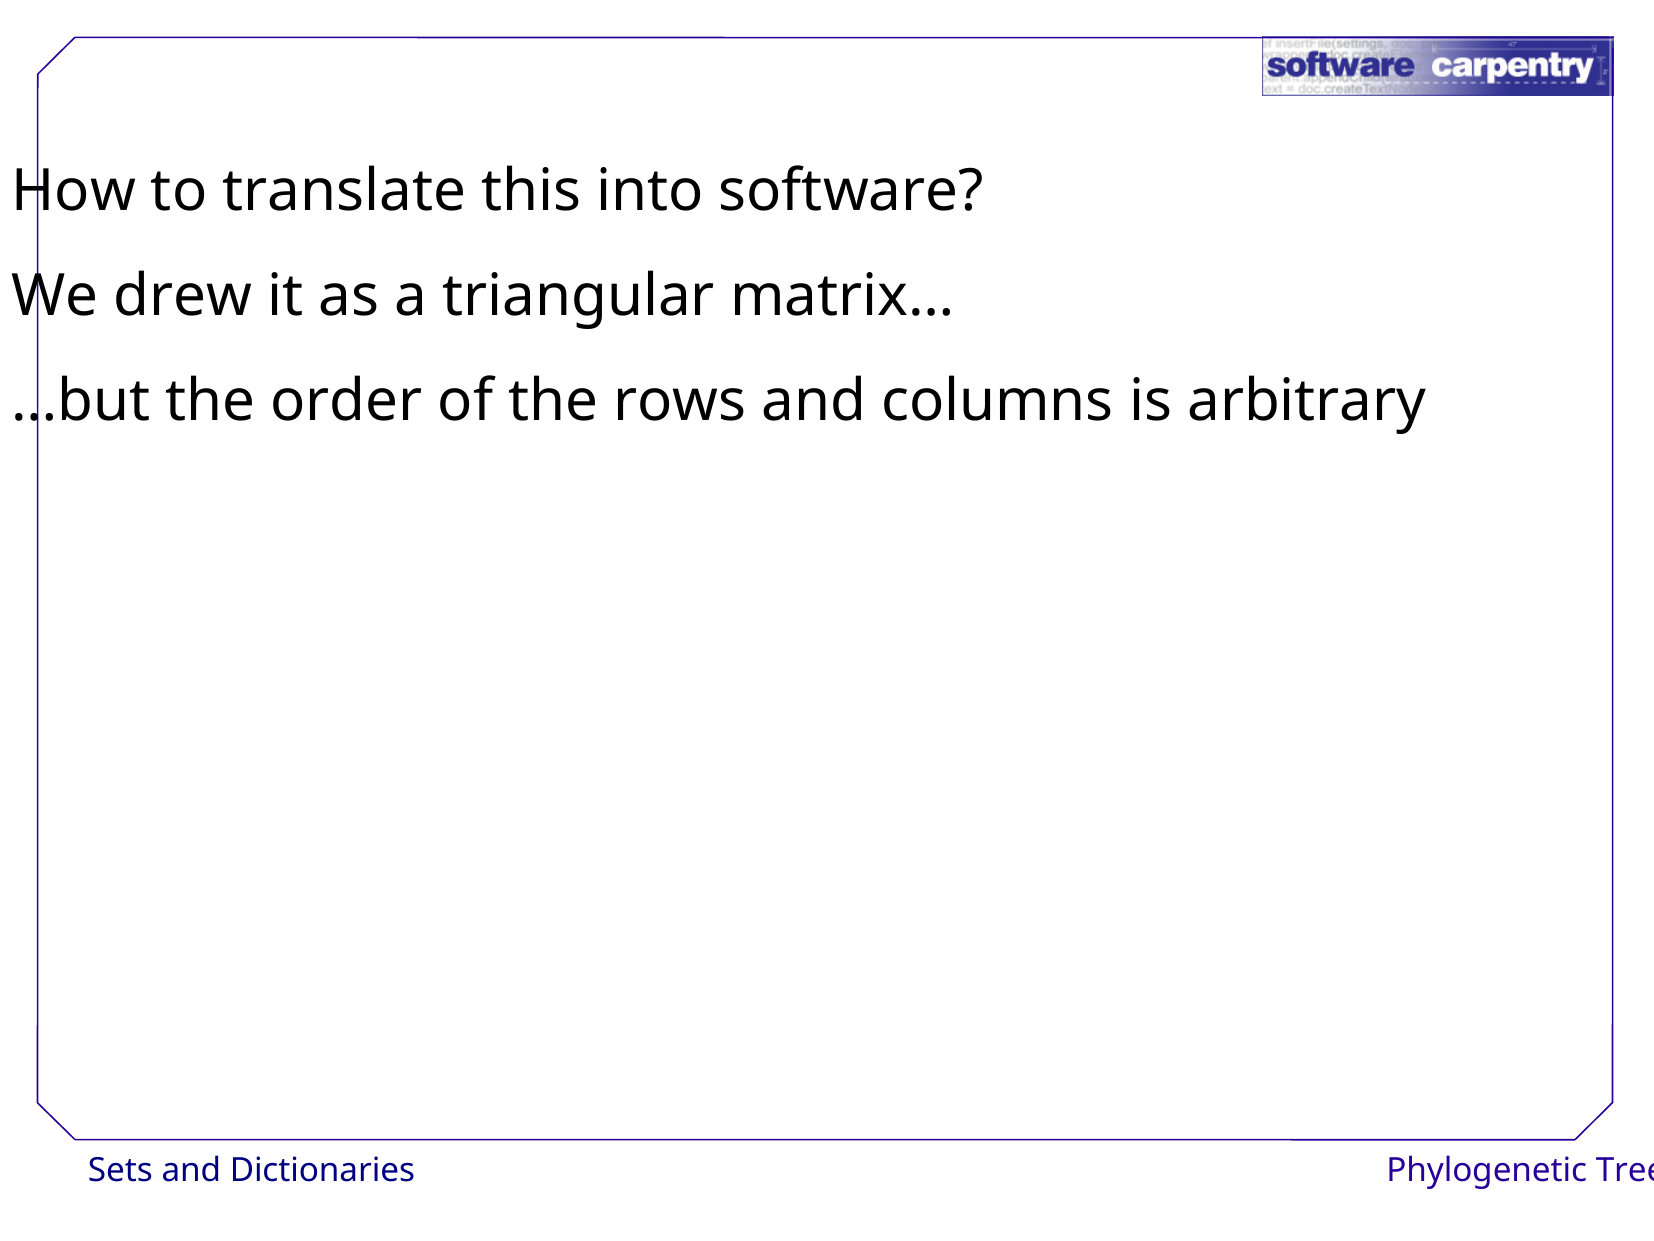

How to translate this into software?
We drew it as a triangular matrix…
…but the order of the rows and columns is arbitrary